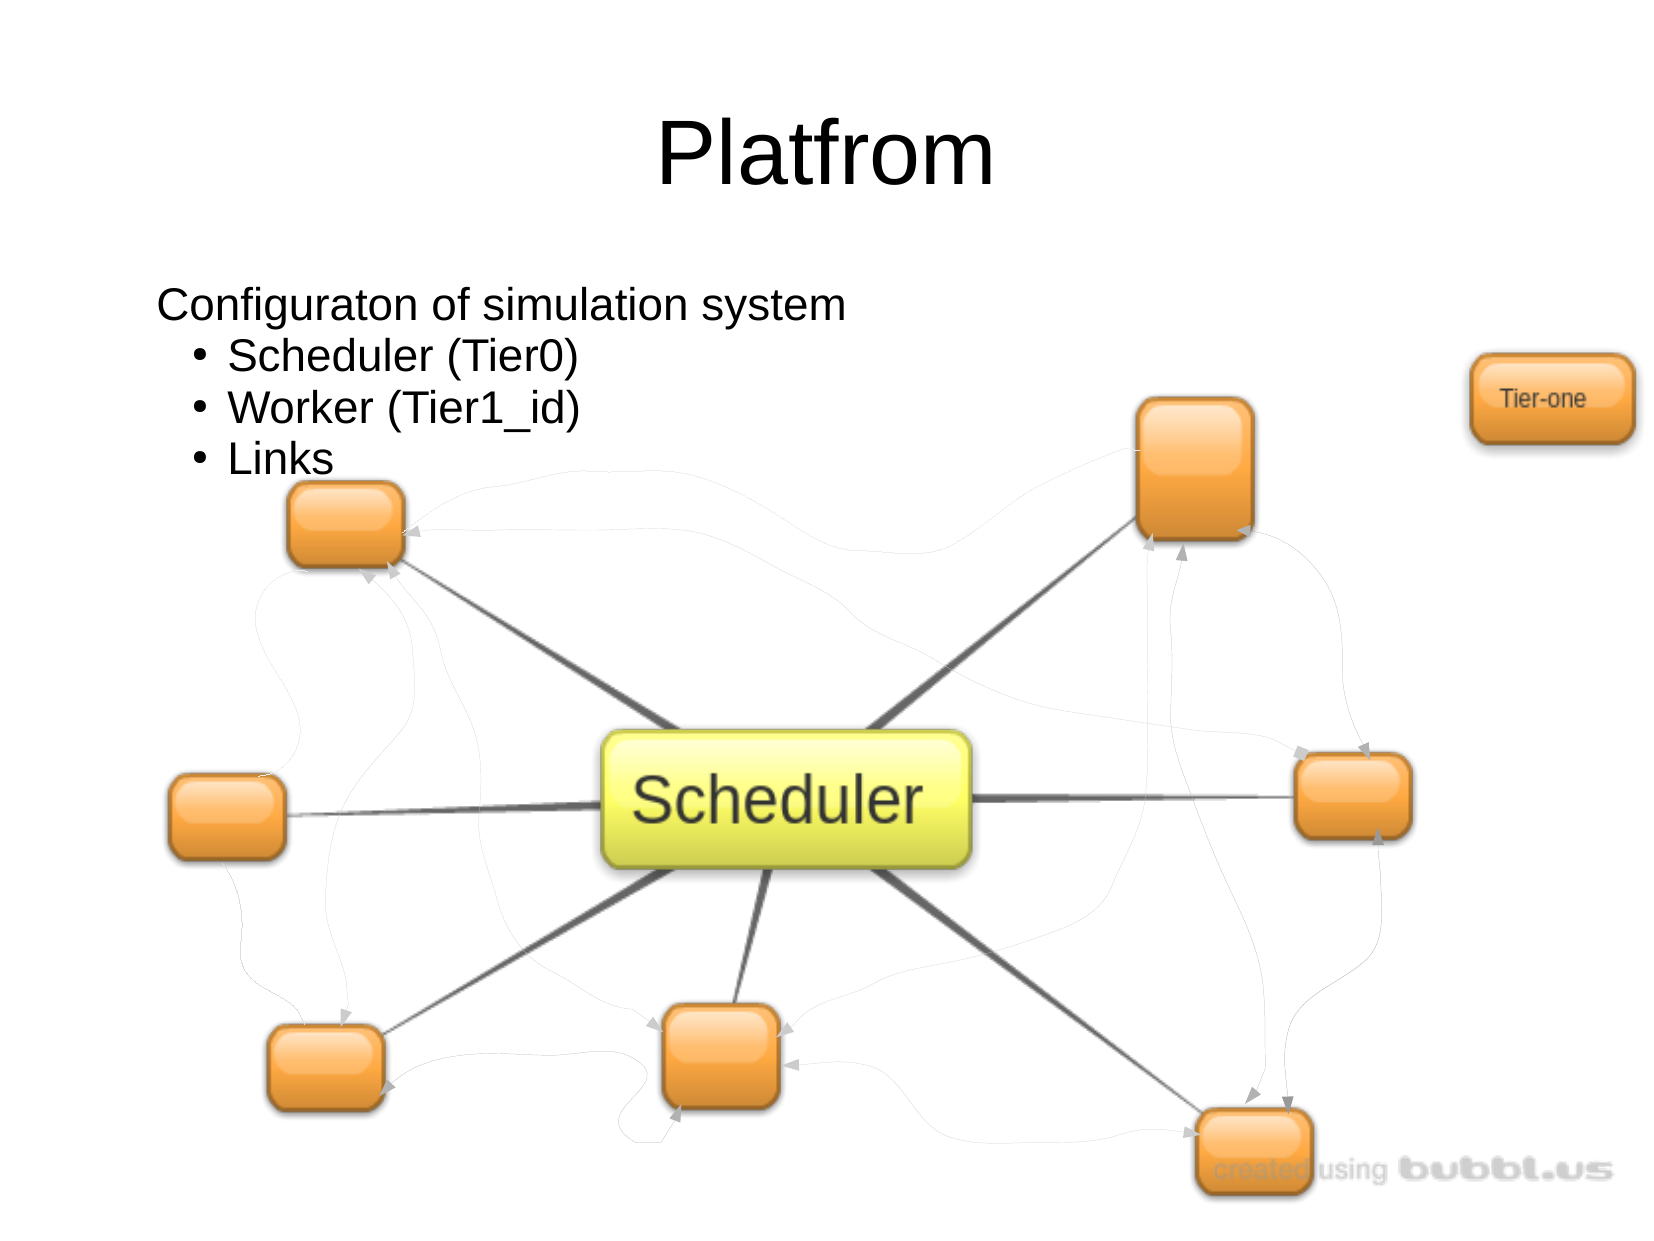

# Platfrom
Configuraton of simulation system
Scheduler (Tier0)
Worker (Tier1_id)
Links